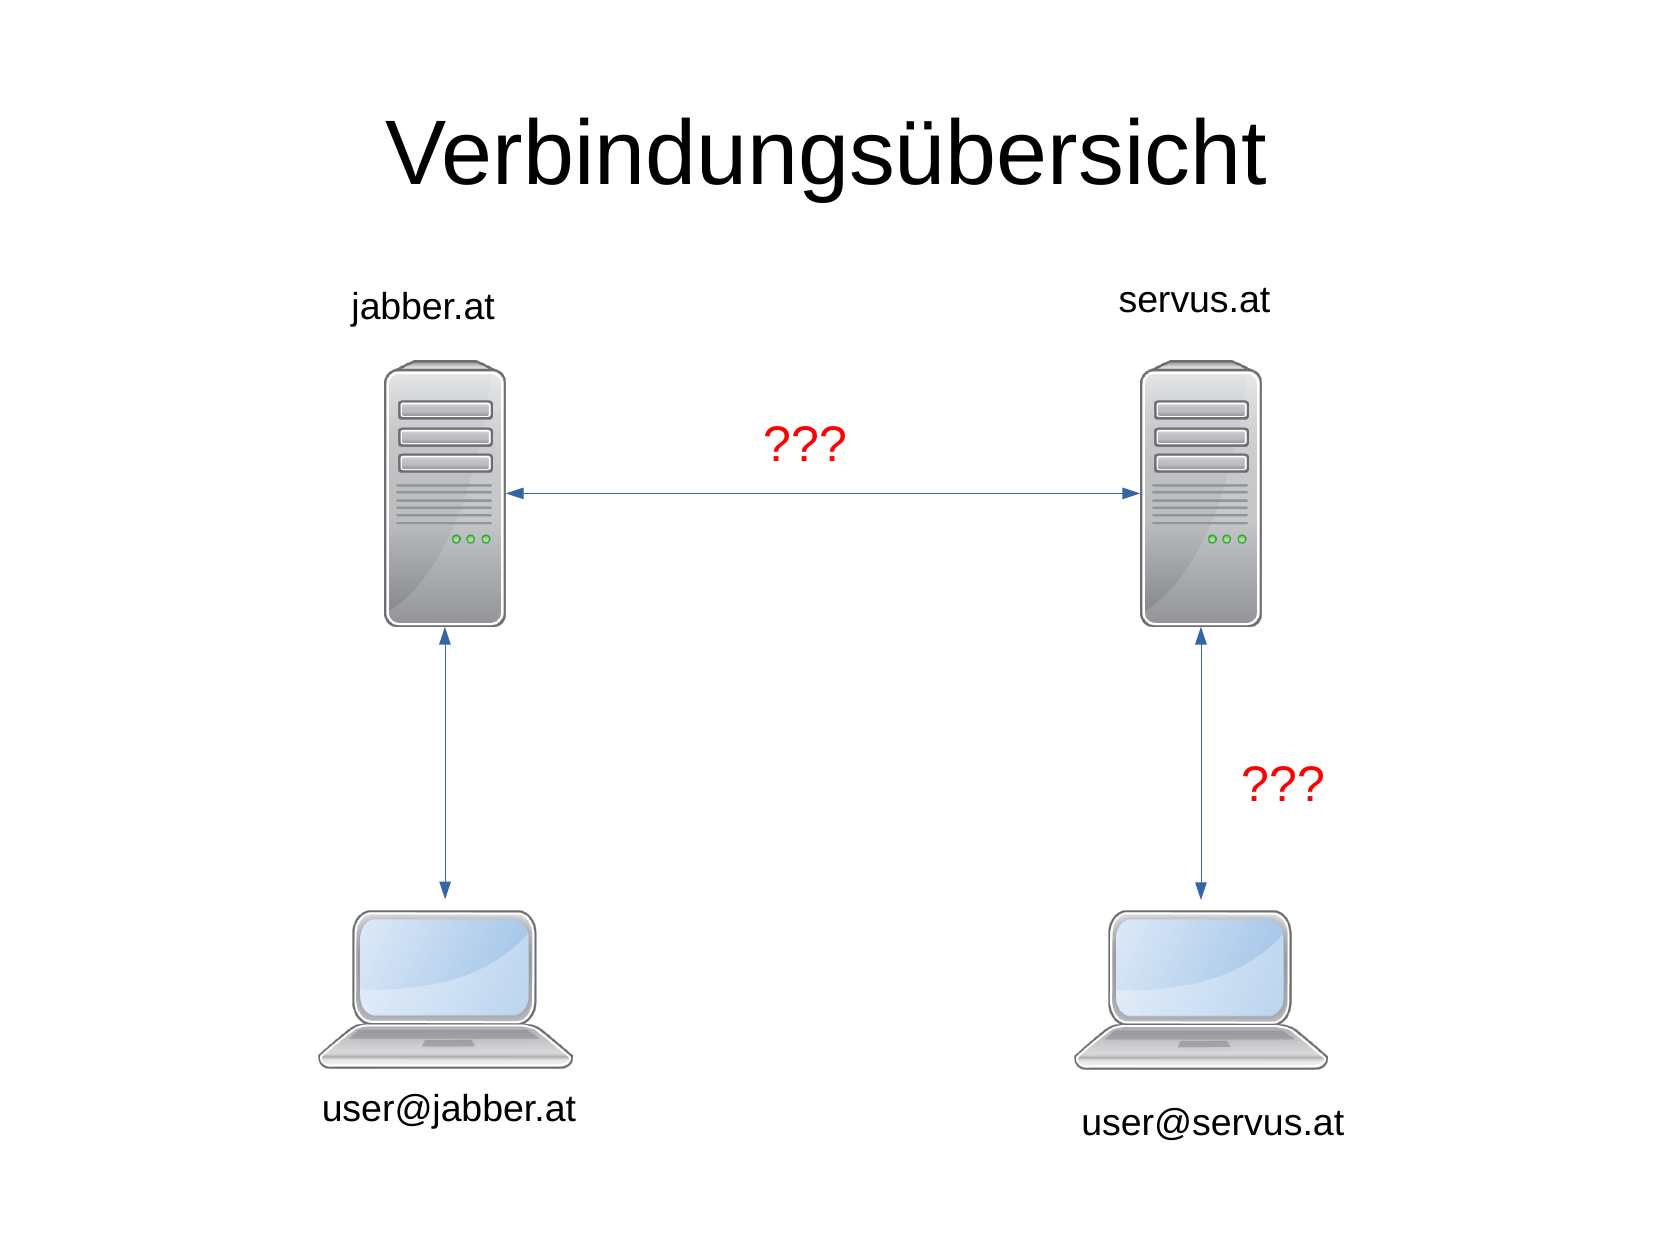

# Verbindungsübersicht
servus.at
jabber.at
???
???
user@jabber.at
user@servus.at